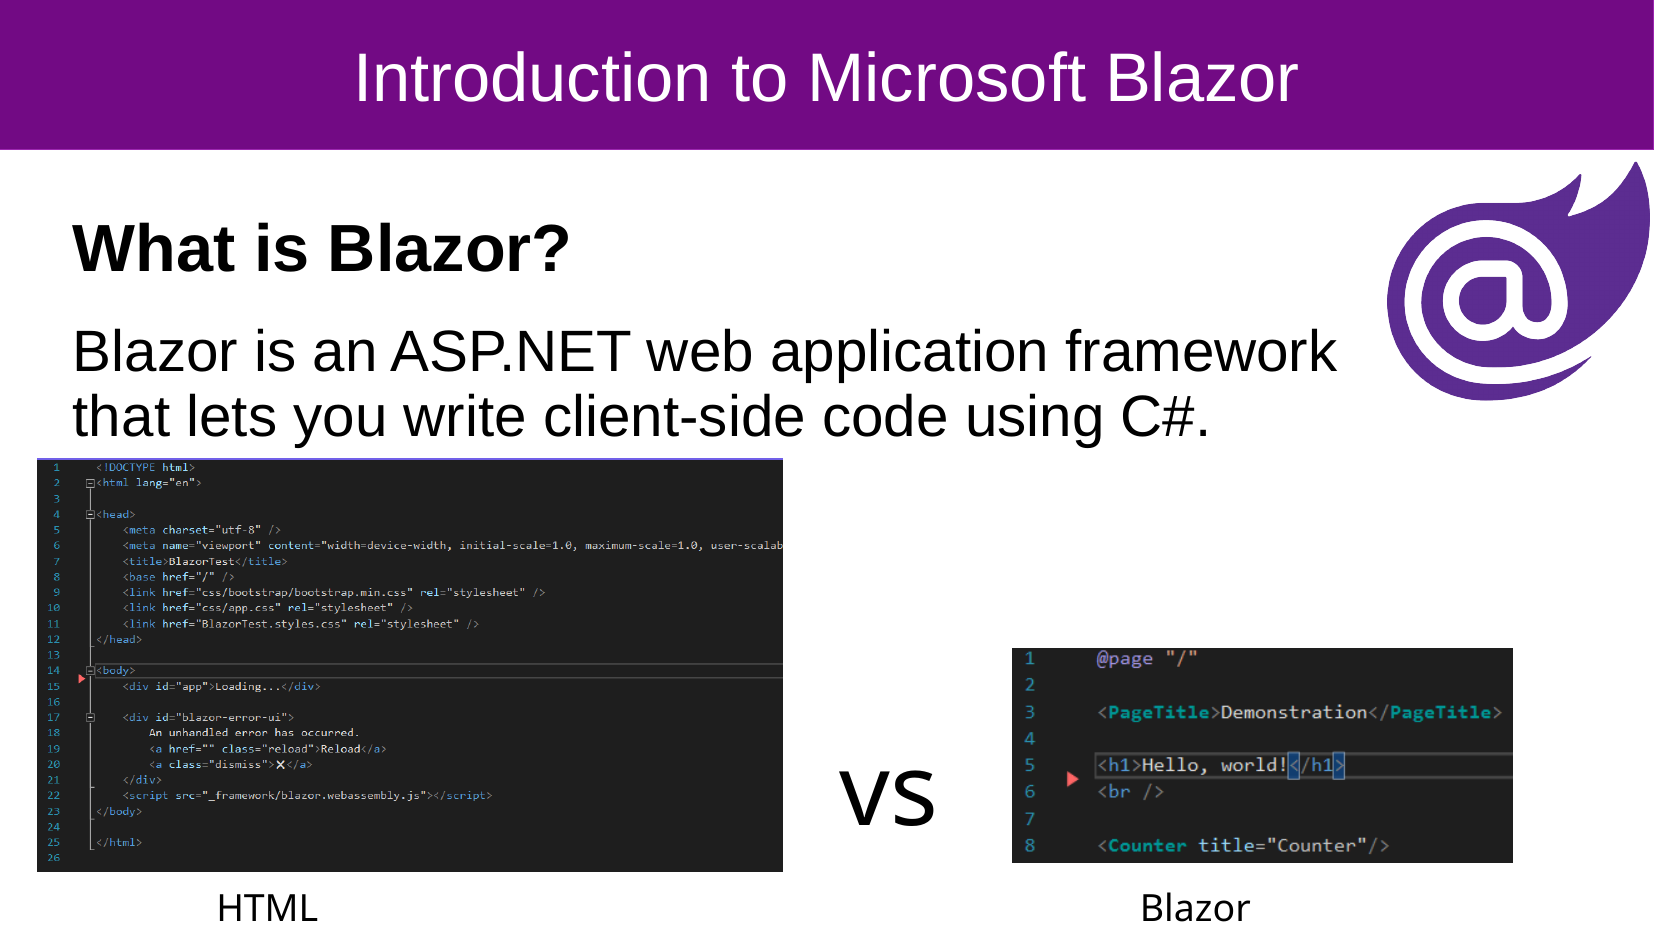

# Introduction to Microsoft Blazor
What is Blazor?
Blazor is an ASP.NET web application framework that lets you write client-side code using C#.
vs
HTML
Blazor